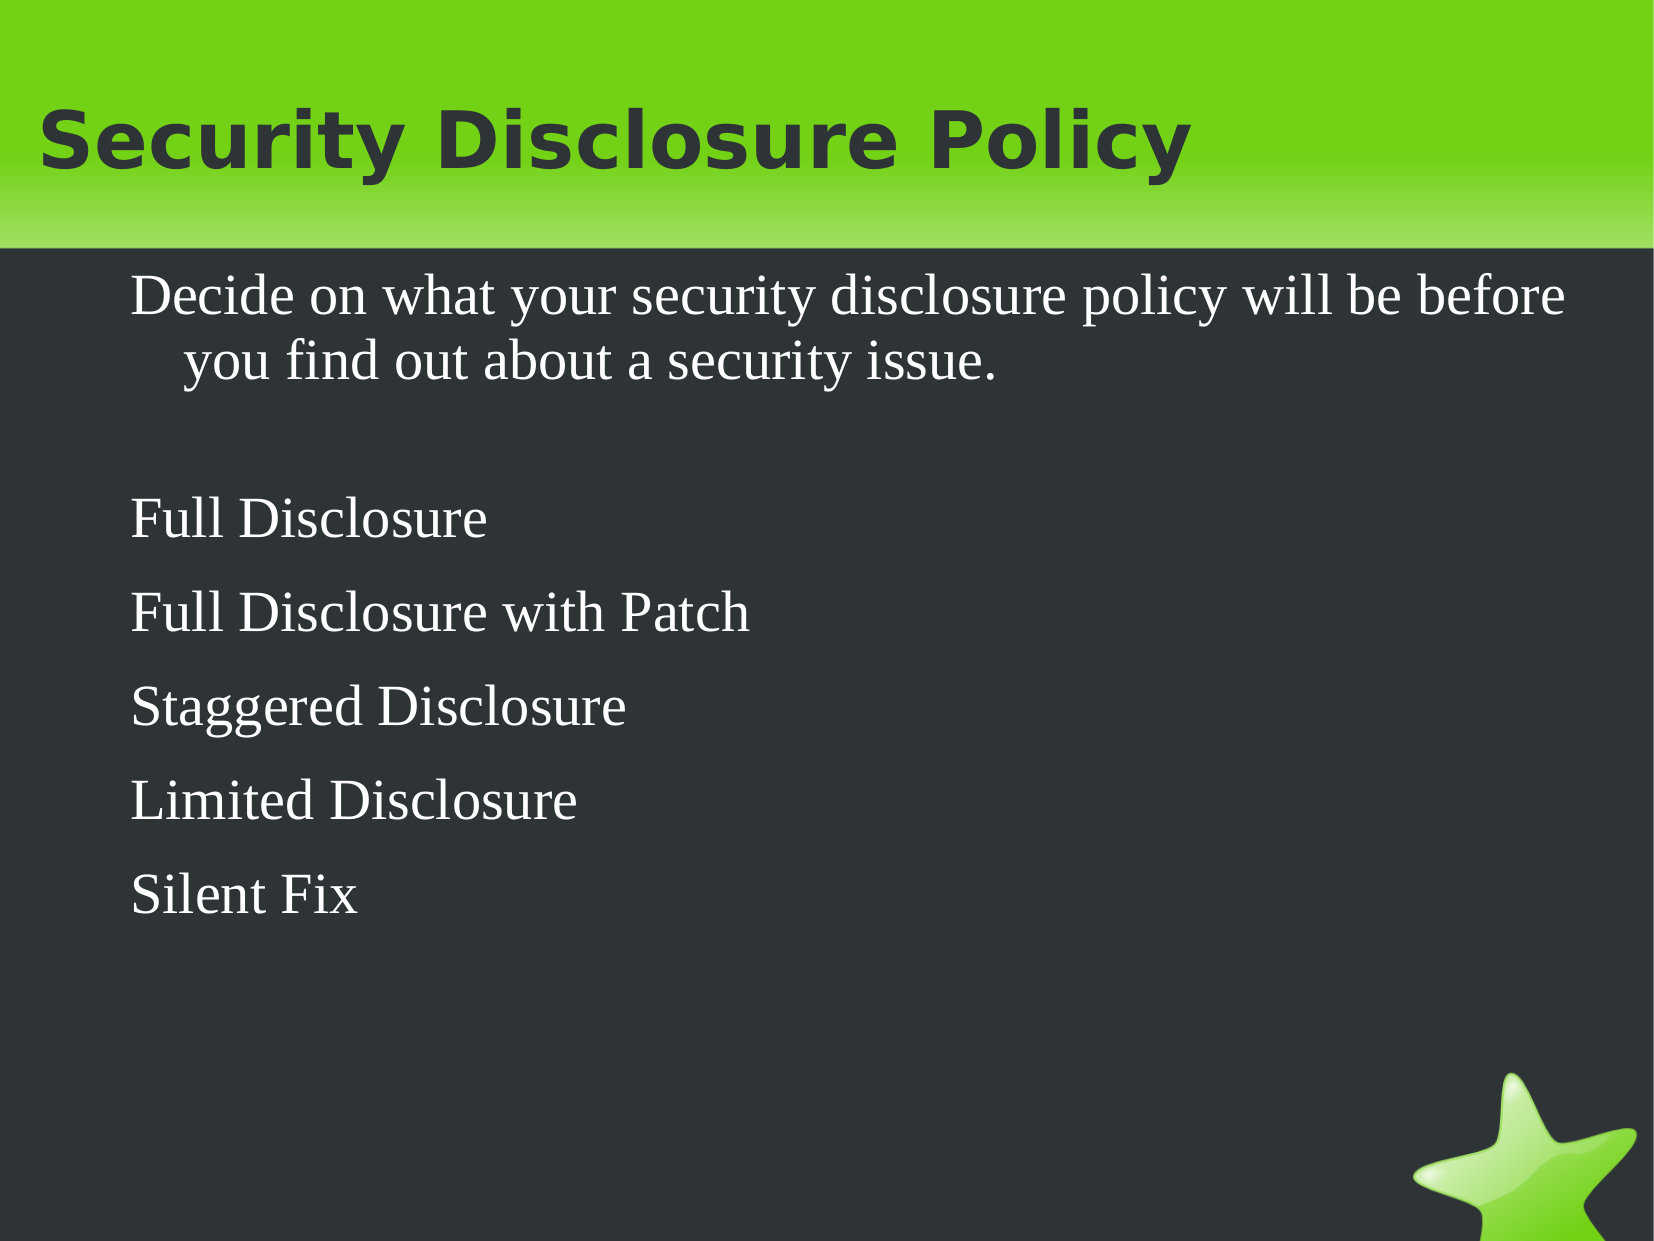

# Security Disclosure Policy
Decide on what your security disclosure policy will be before you find out about a security issue.
Full Disclosure
Full Disclosure with Patch
Staggered Disclosure
Limited Disclosure
Silent Fix